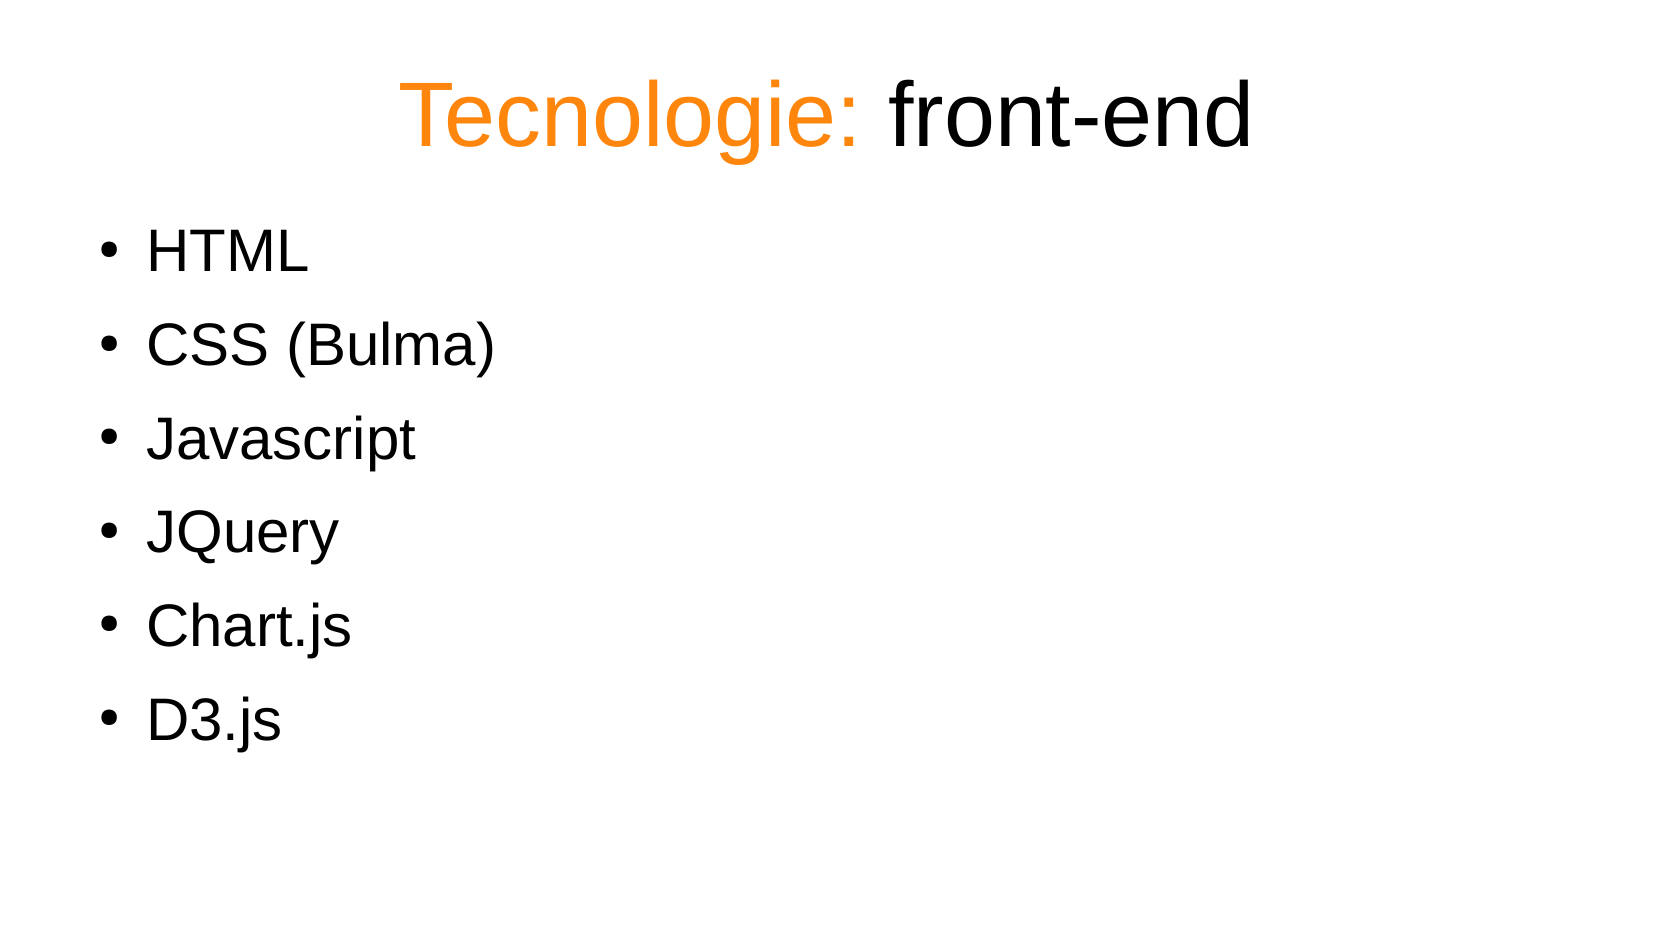

# Tecnologie: front-end
HTML
CSS (Bulma)
Javascript
JQuery
Chart.js
D3.js